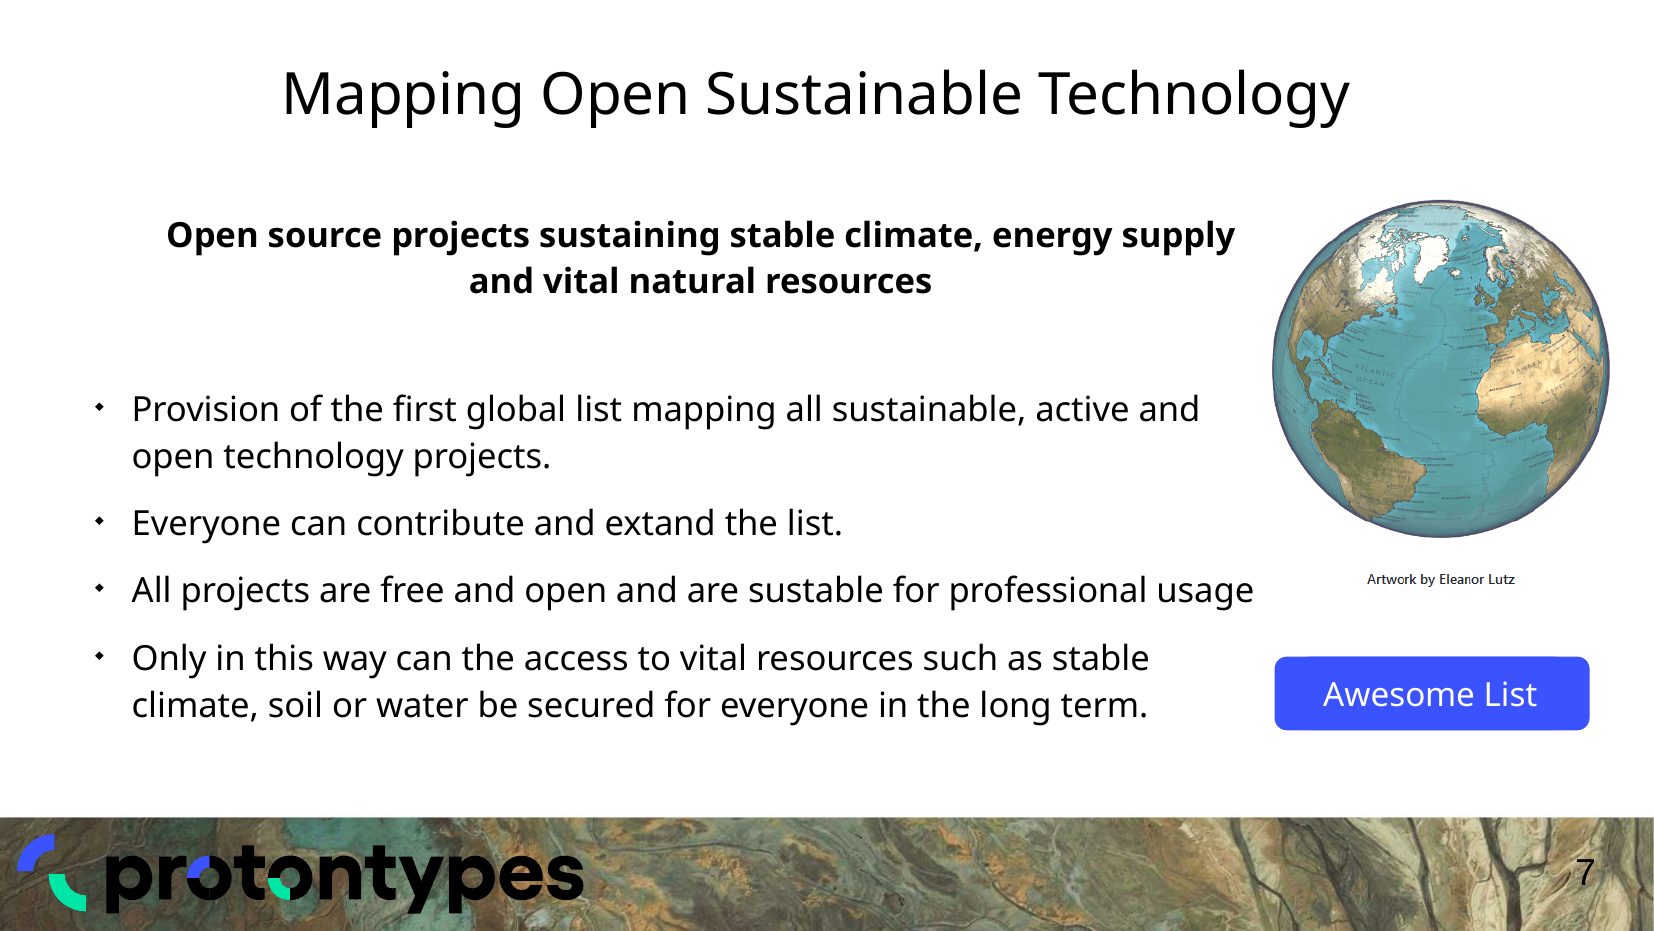

# Mapping Open Sustainable Technology
Open source projects sustaining stable climate, energy supply and vital natural resources
Provision of the first global list mapping all sustainable, active and open technology projects.
Everyone can contribute and extand the list.
All projects are free and open and are sustable for professional usage
Only in this way can the access to vital resources such as stable climate, soil or water be secured for everyone in the long term.
Awesome List
7